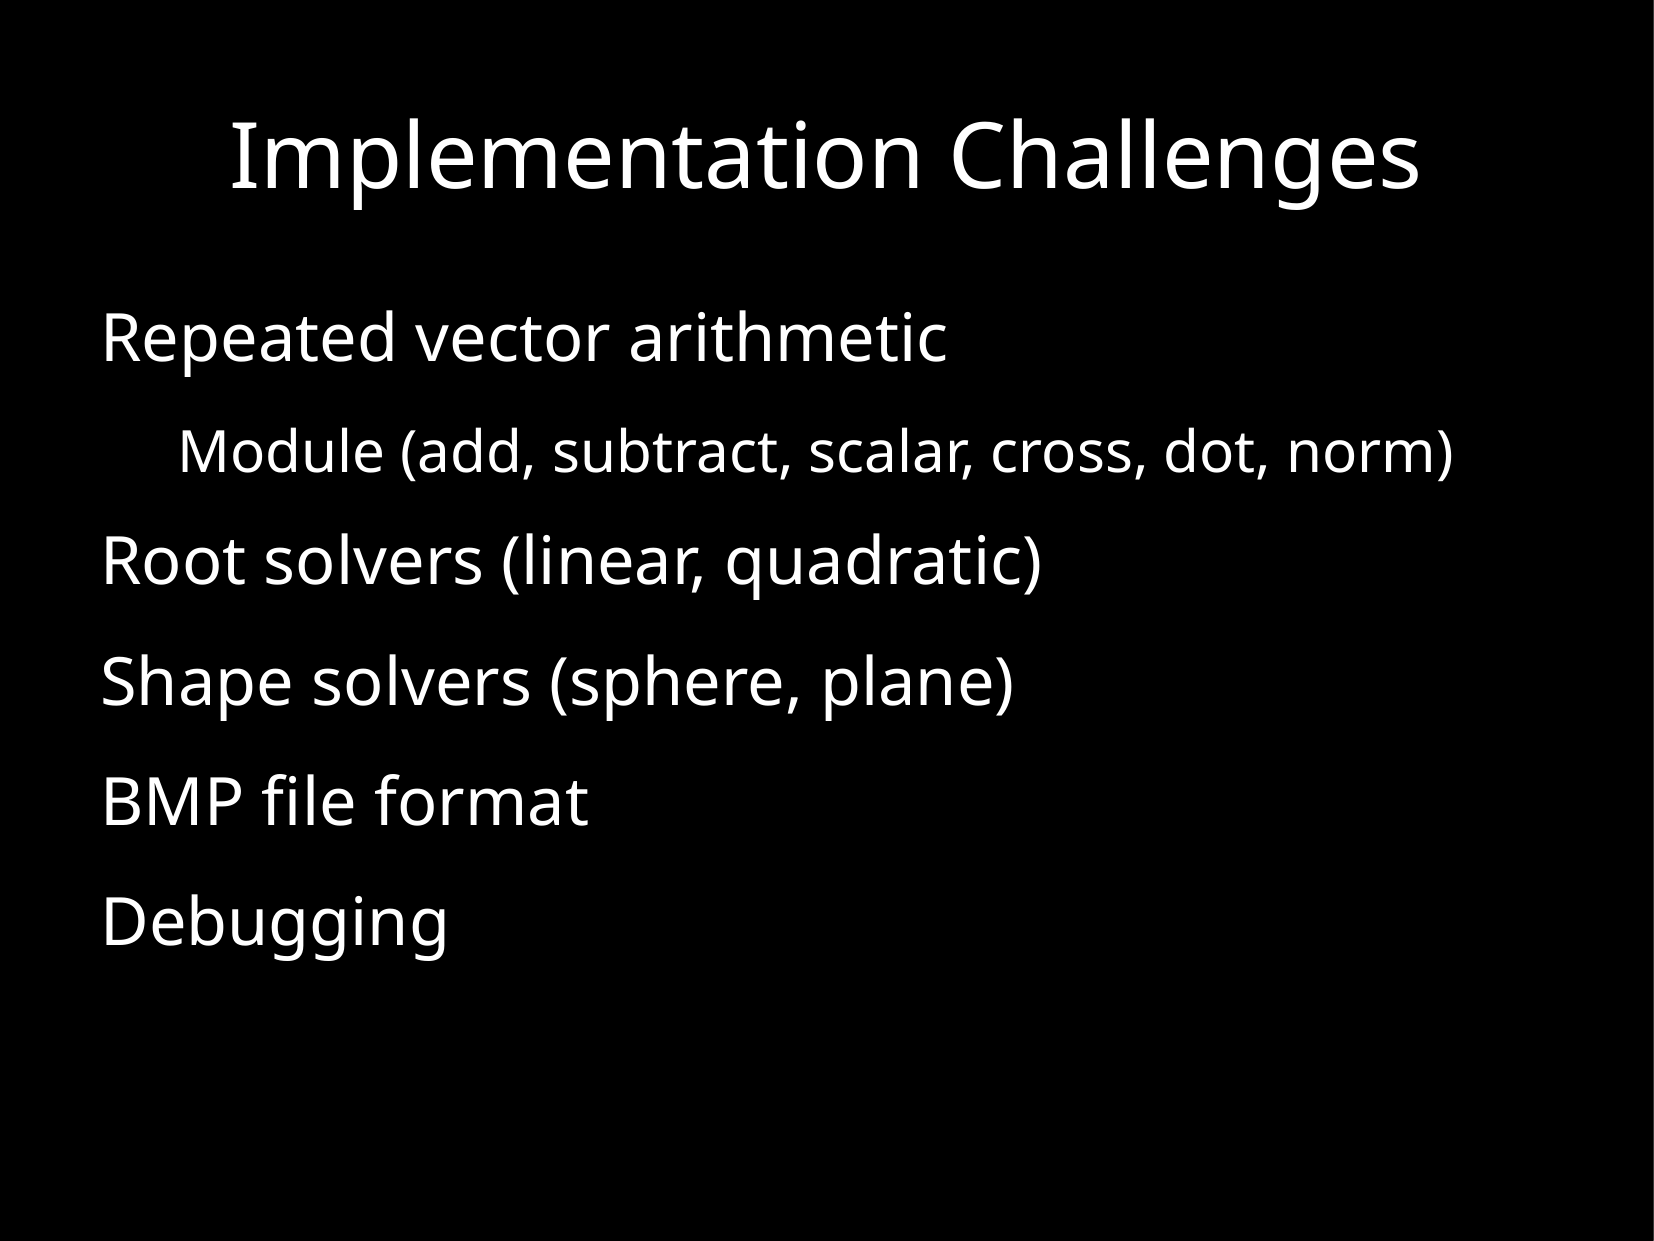

# Implementation Challenges
Repeated vector arithmetic
Module (add, subtract, scalar, cross, dot, norm)
Root solvers (linear, quadratic)
Shape solvers (sphere, plane)
BMP file format
Debugging